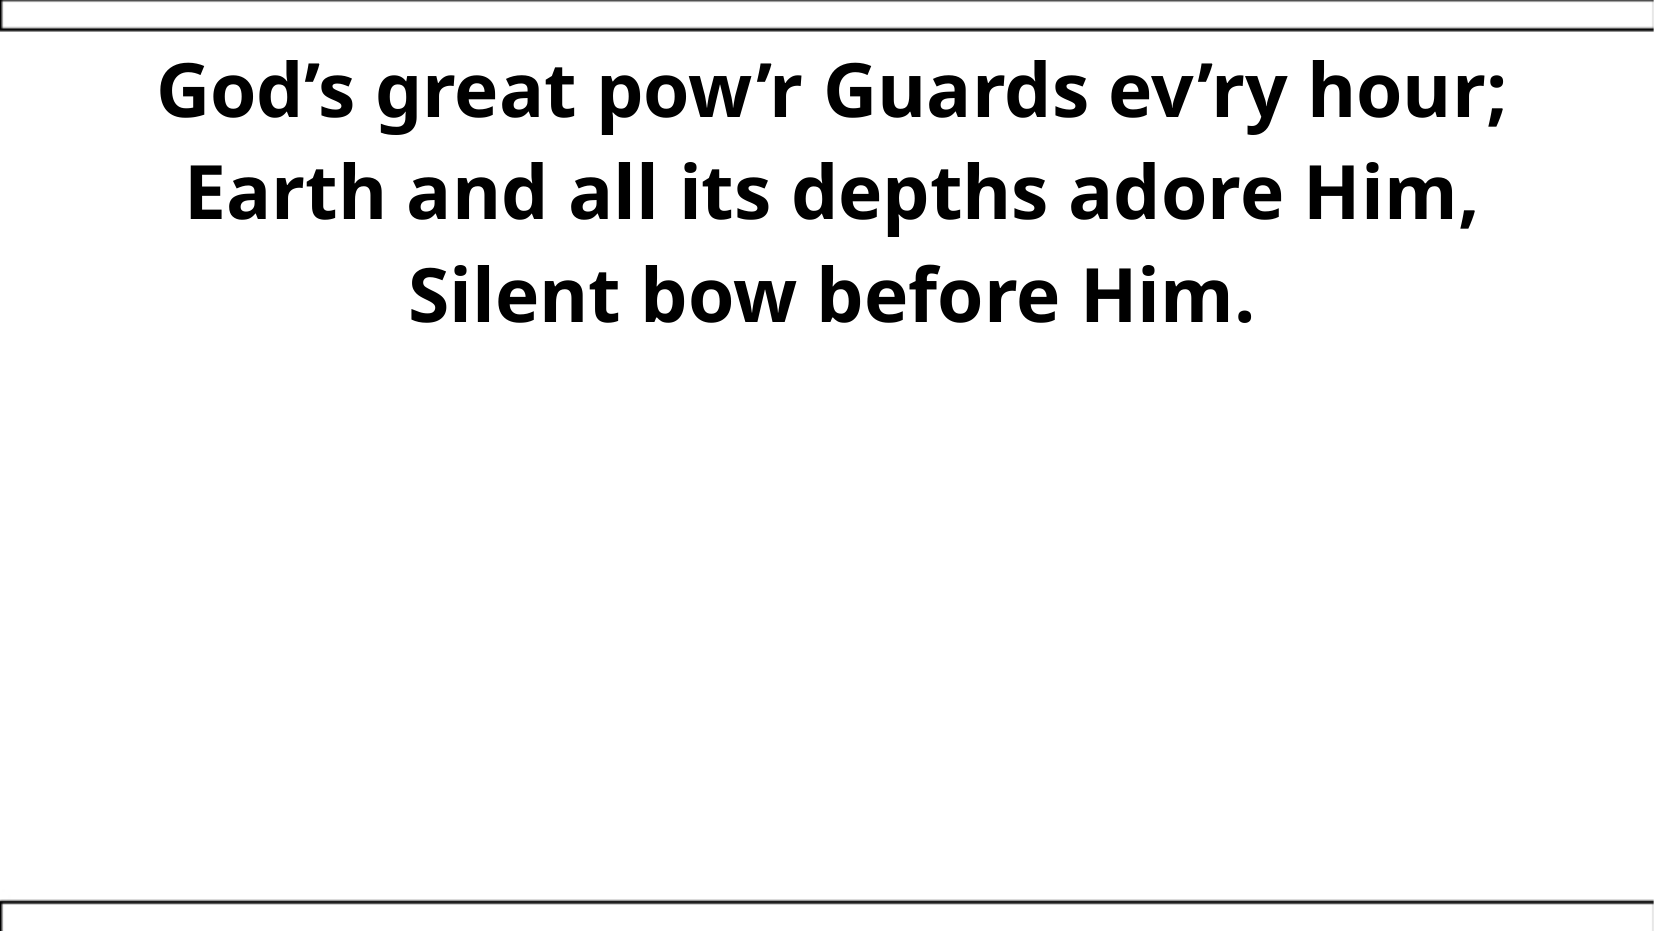

God’s great pow’r Guards ev’ry hour;
Earth and all its depths adore Him,
Silent bow before Him.